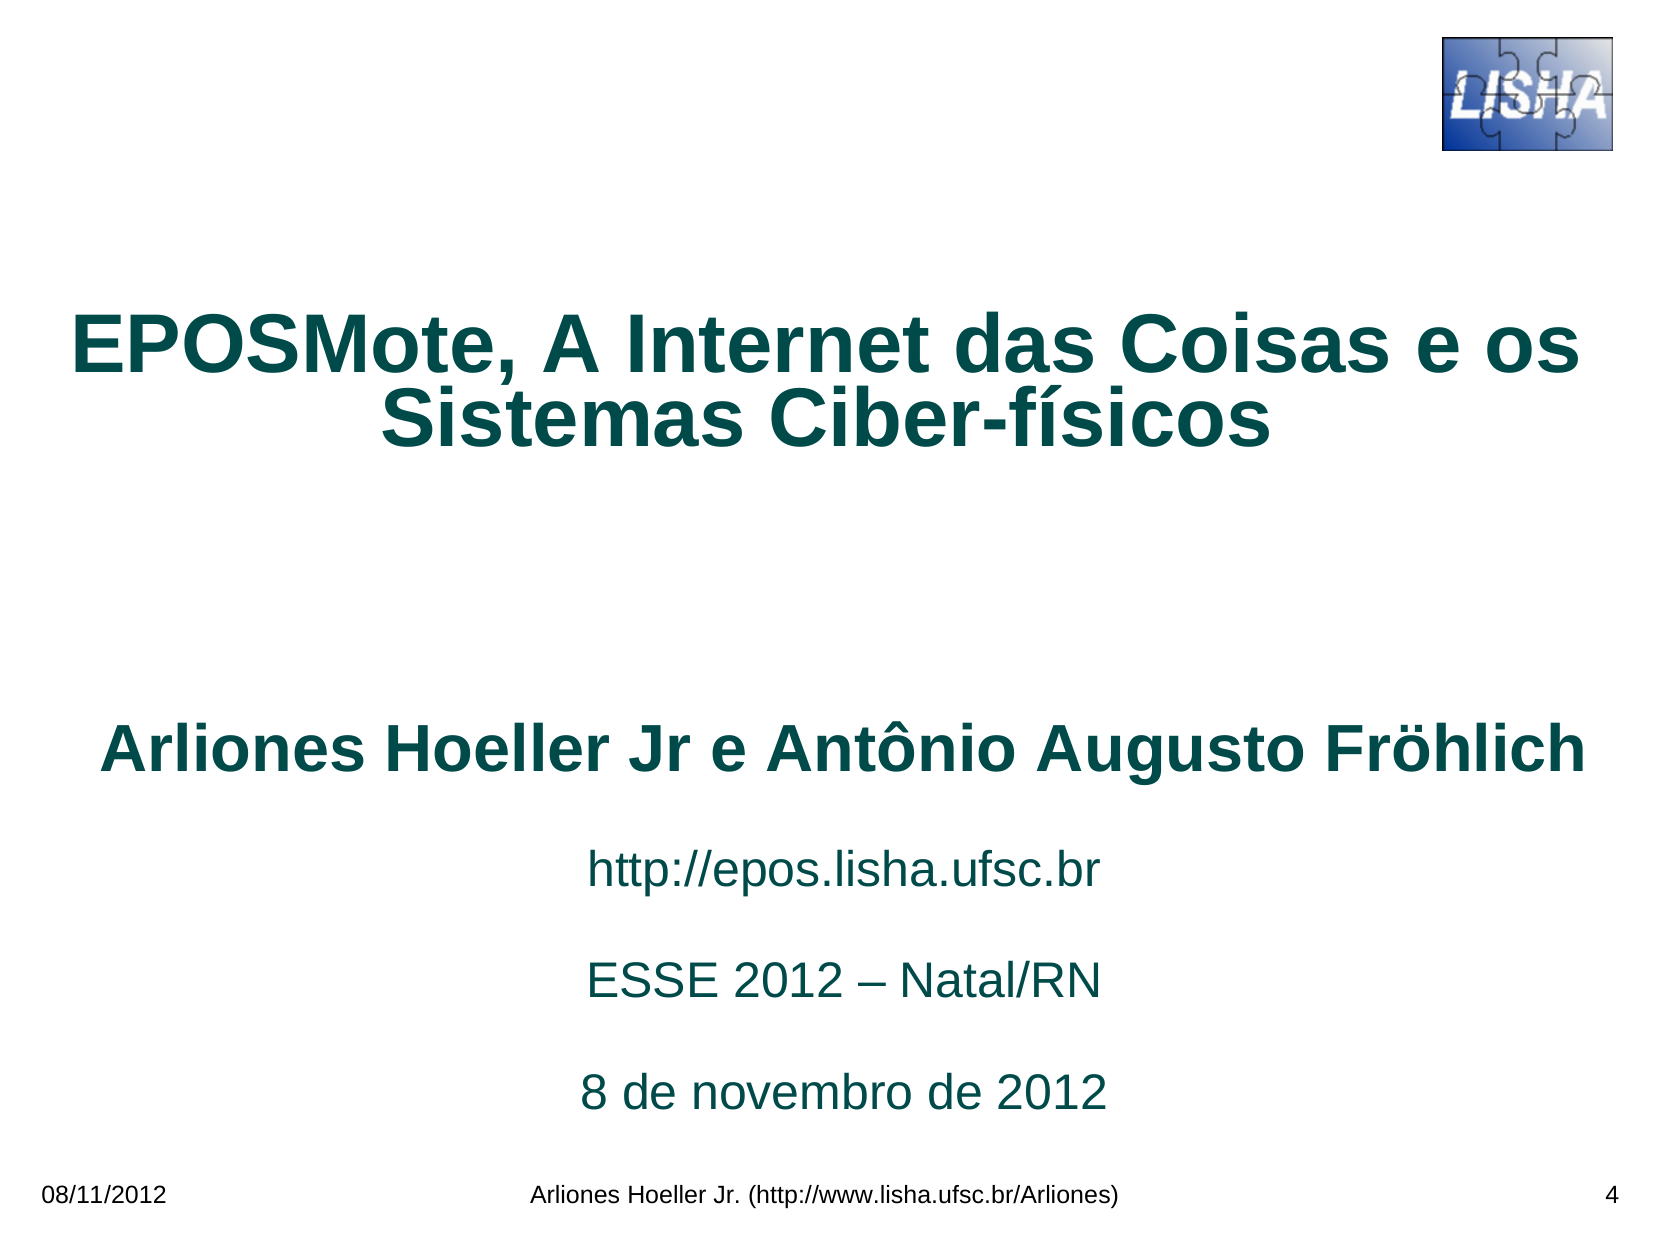

# EPOSMote, A Internet das Coisas e os Sistemas Ciber-físicos
Arliones Hoeller Jr e Antônio Augusto Fröhlich
http://epos.lisha.ufsc.br
ESSE 2012 – Natal/RN
8 de novembro de 2012